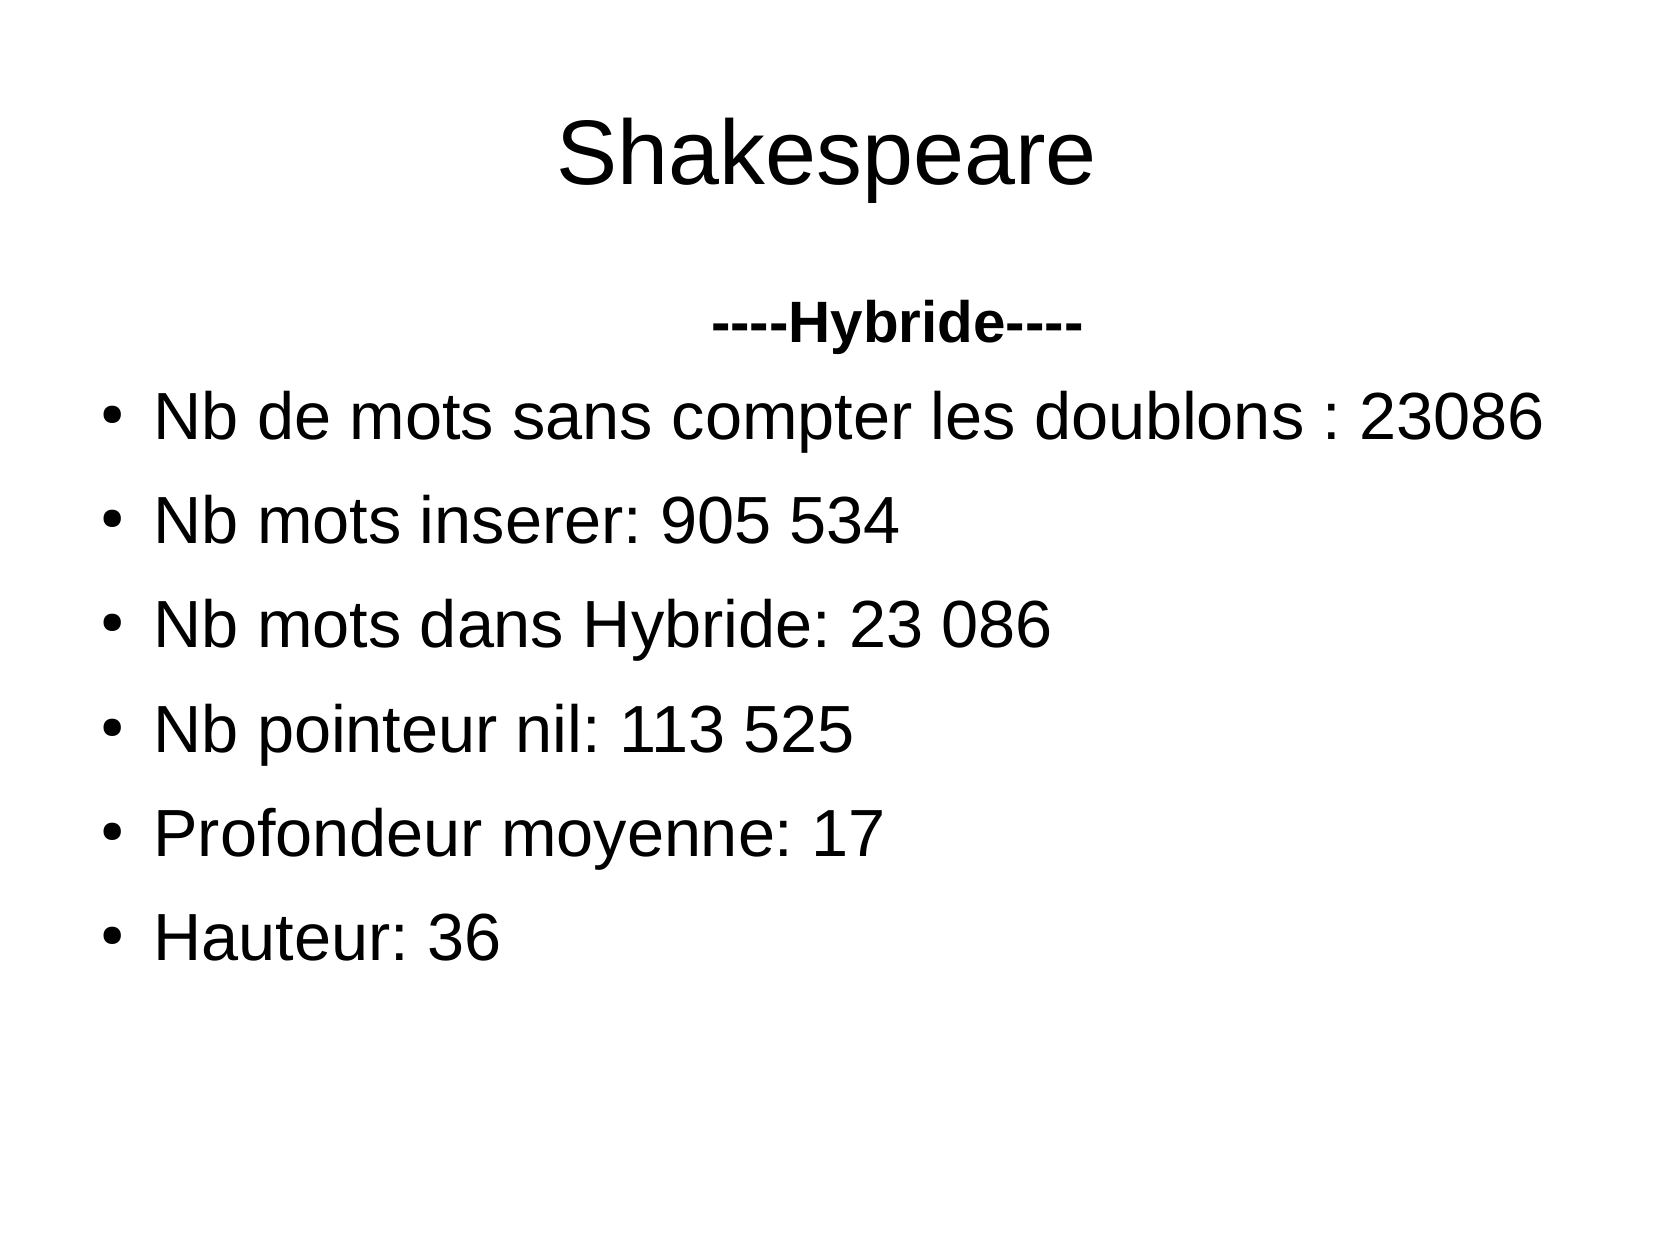

# Shakespeare
----Hybride----
Nb de mots sans compter les doublons : 23086
Nb mots inserer: 905 534
Nb mots dans Hybride: 23 086
Nb pointeur nil: 113 525
Profondeur moyenne: 17
Hauteur: 36